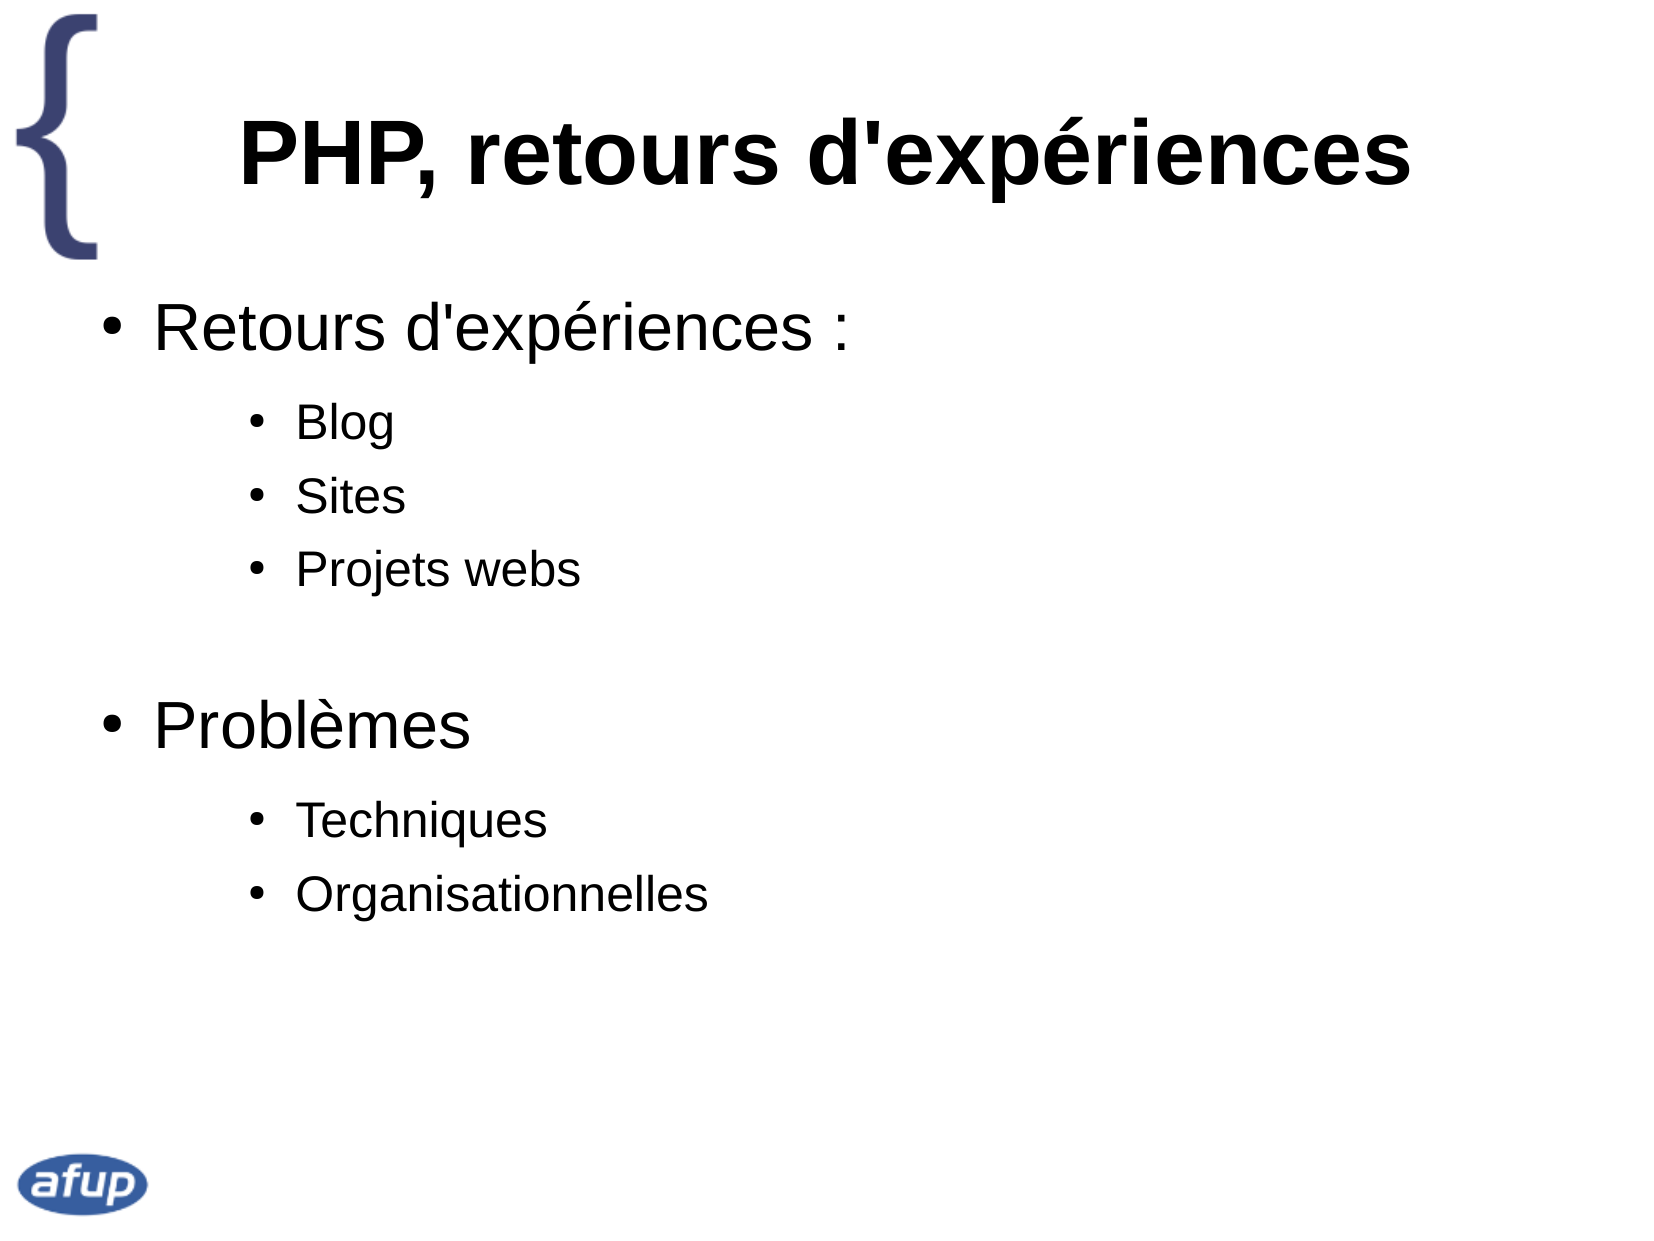

# PHP, retours d'expériences
Retours d'expériences :
Blog
Sites
Projets webs
Problèmes
Techniques
Organisationnelles